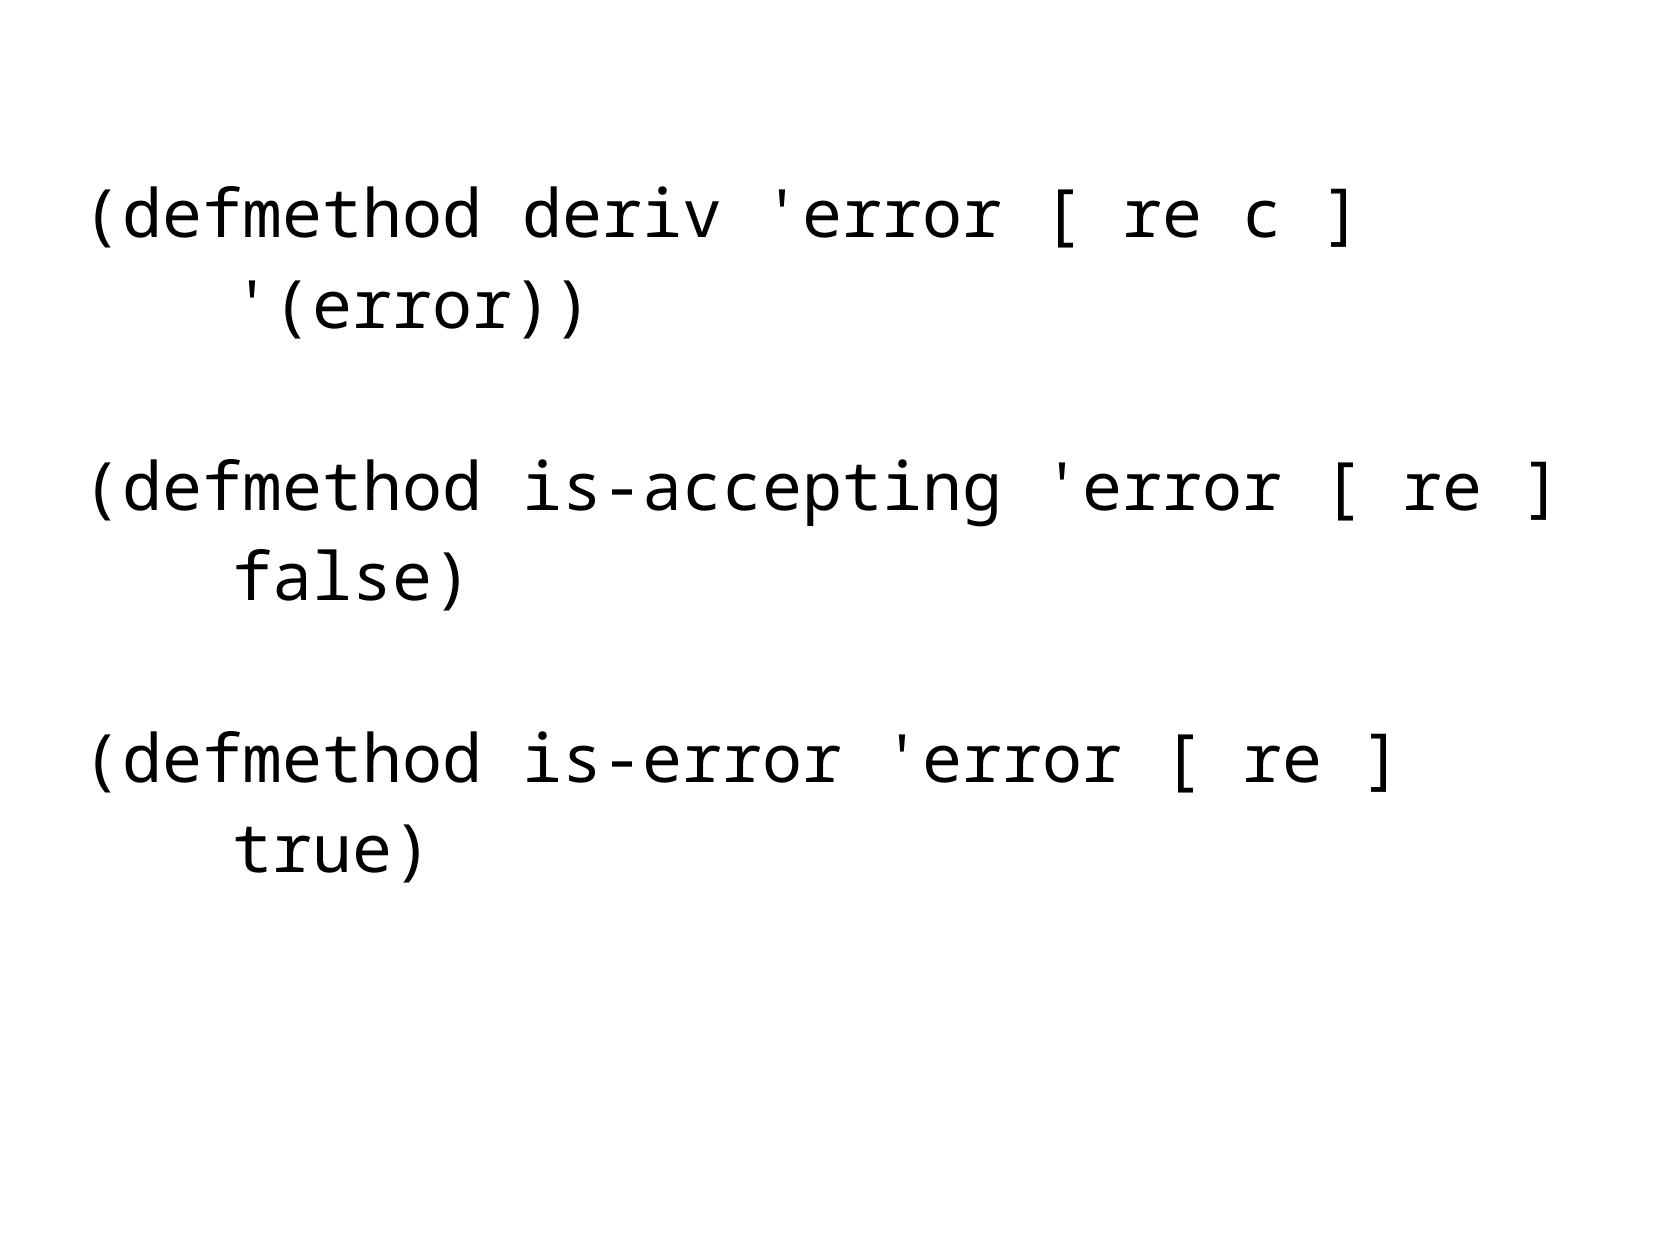

# (defmethod deriv 'error [ re c ]
		'(error))
(defmethod is-accepting 'error [ re ]
		false)
(defmethod is-error 'error [ re ]
		true)